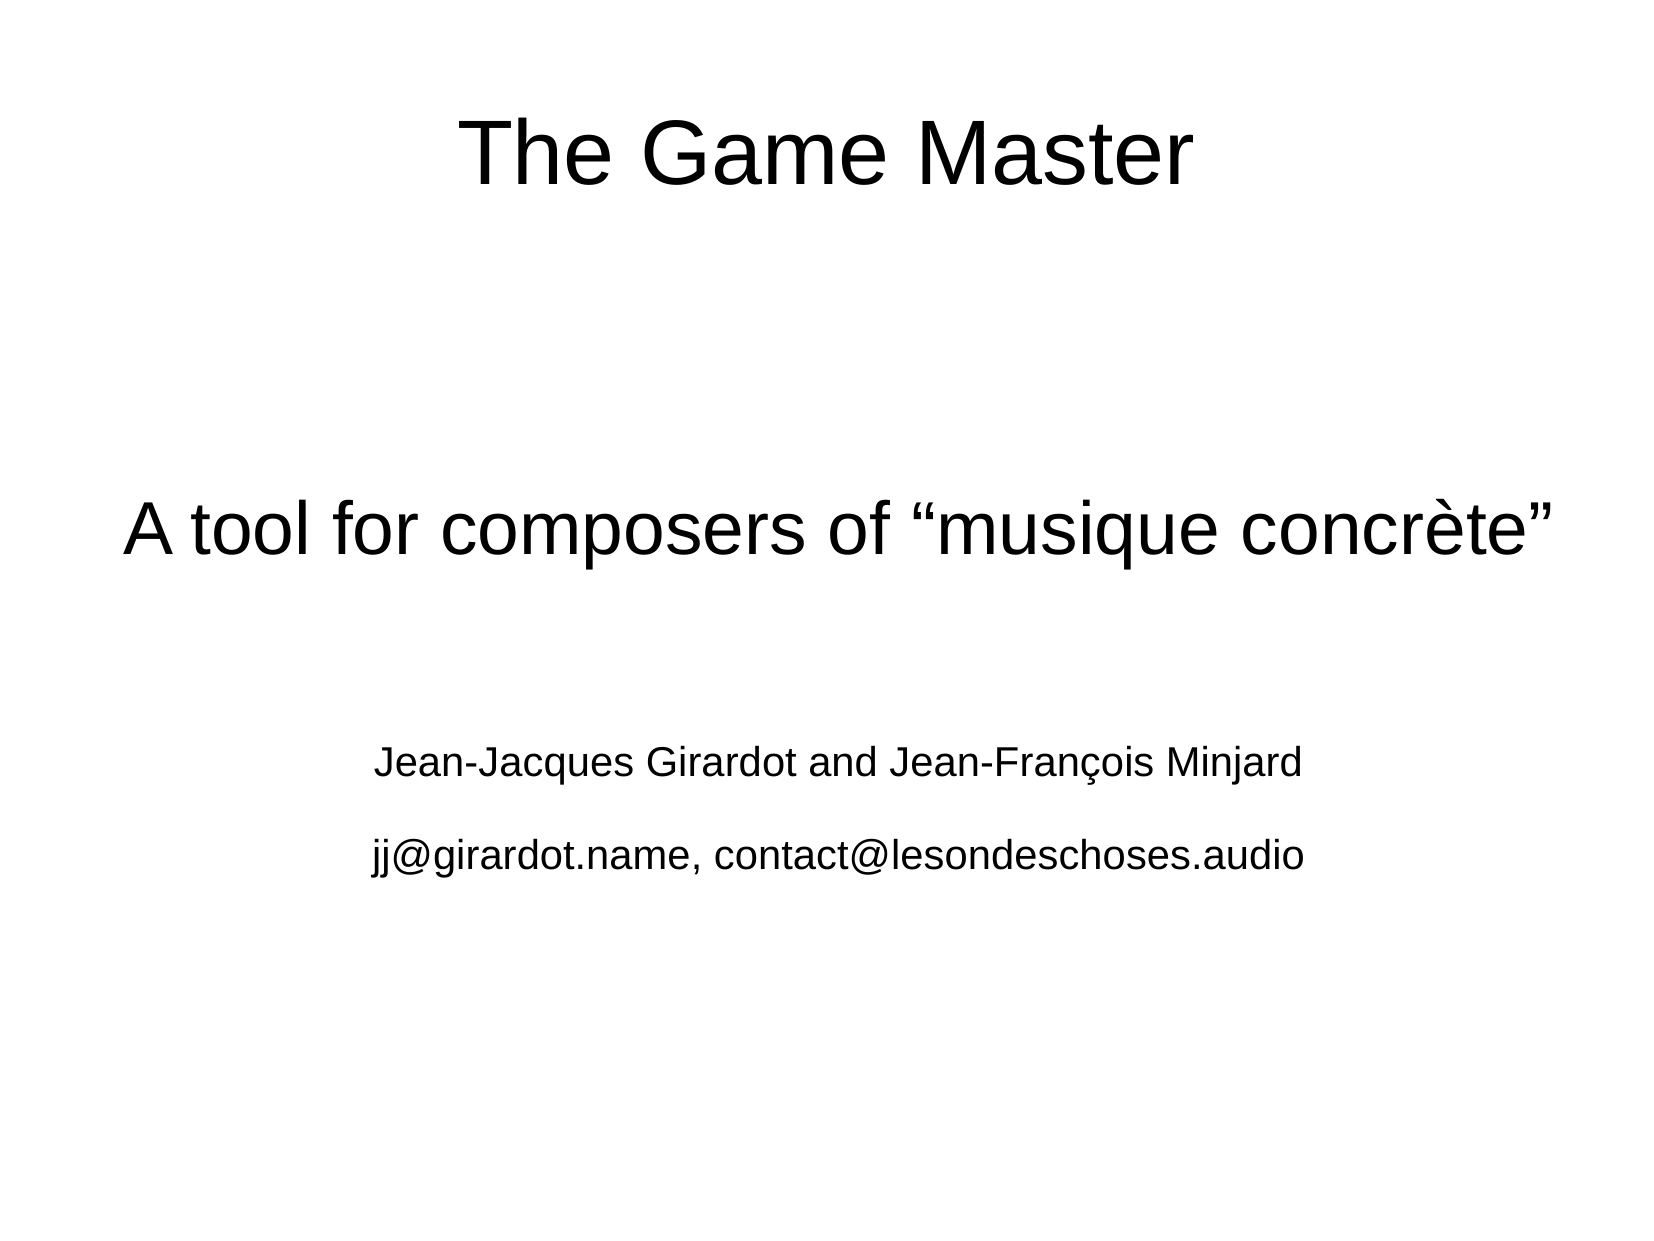

# The Game Master
A tool for composers of “musique concrète”
Jean-Jacques Girardot and Jean-François Minjard
jj@girardot.name, contact@lesondeschoses.audio